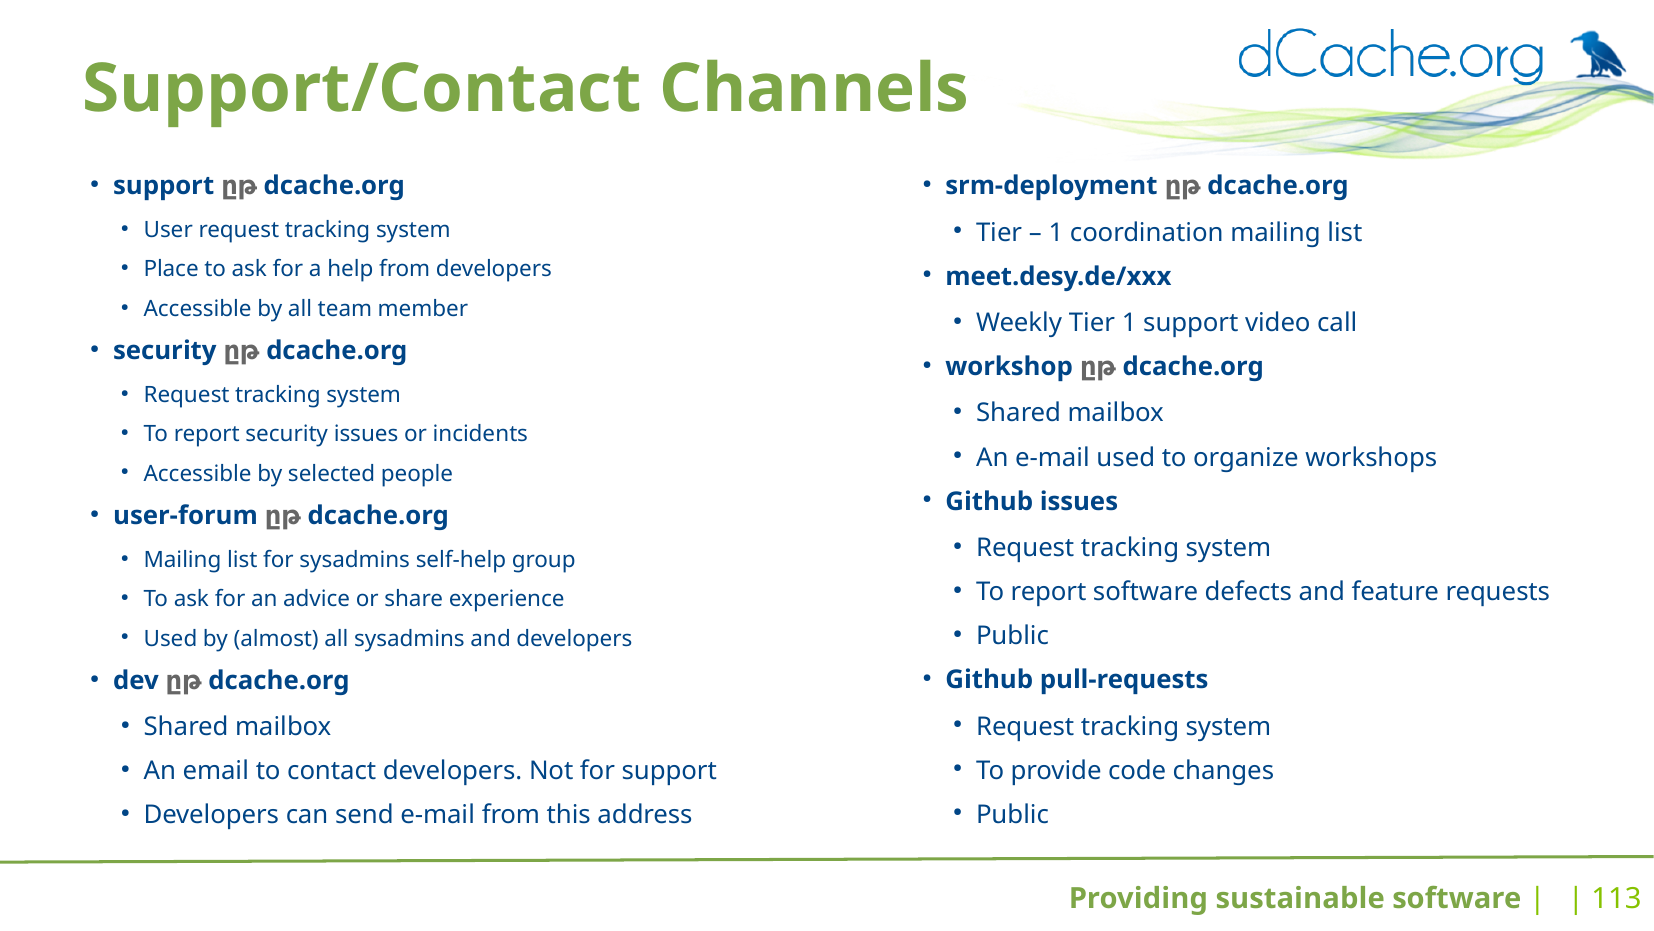

# Support/Contact Channels
support ըթ dcache.org
User request tracking system
Place to ask for a help from developers
Accessible by all team member
security ըթ dcache.org
Request tracking system
To report security issues or incidents
Accessible by selected people
user-forum ըթ dcache.org
Mailing list for sysadmins self-help group
To ask for an advice or share experience
Used by (almost) all sysadmins and developers
dev ըթ dcache.org
Shared mailbox
An email to contact developers. Not for support
Developers can send e-mail from this address
srm-deployment ըթ dcache.org
Tier – 1 coordination mailing list
meet.desy.de/xxx
Weekly Tier 1 support video call
workshop ըթ dcache.org
Shared mailbox
An e-mail used to organize workshops
Github issues
Request tracking system
To report software defects and feature requests
Public
Github pull-requests
Request tracking system
To provide code changes
Public
113